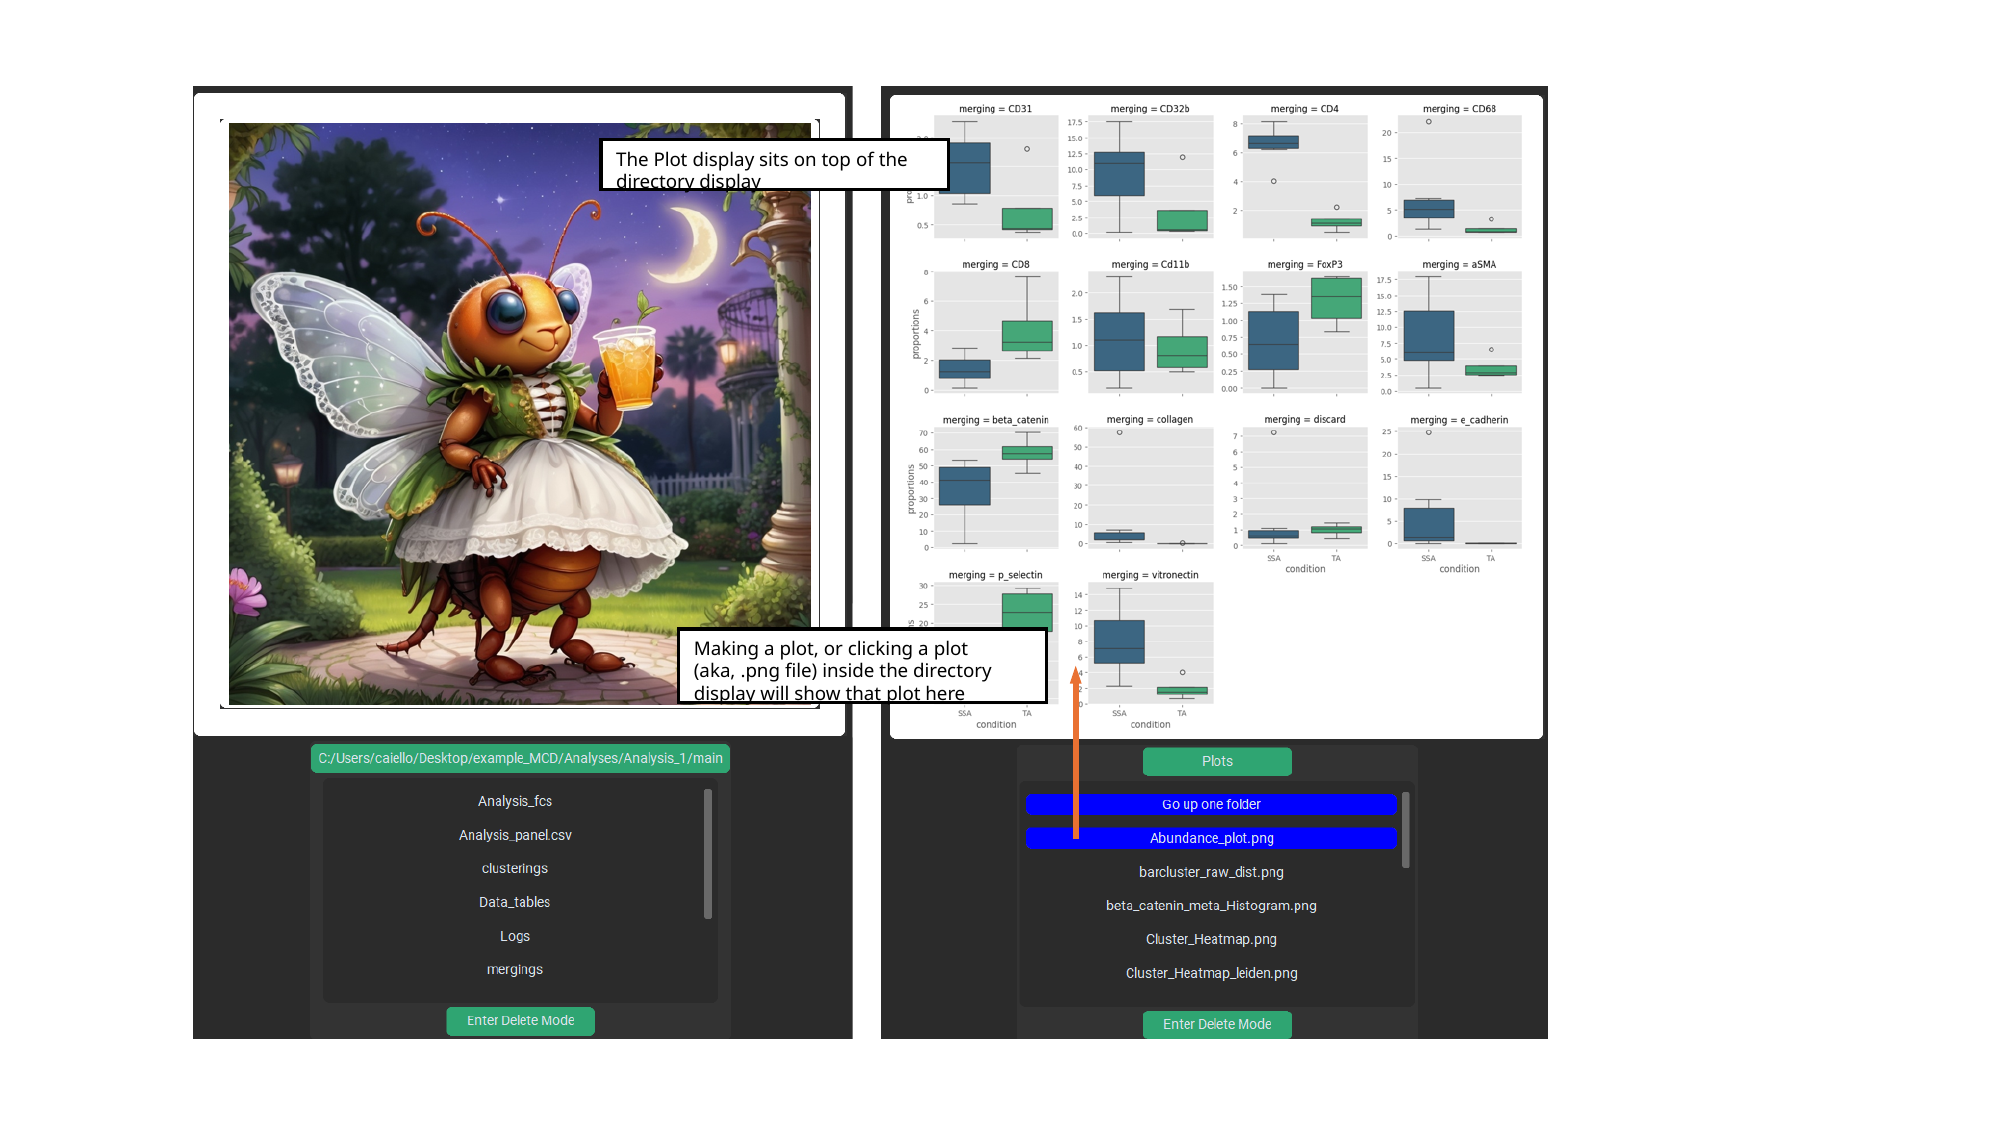

The Plot display sits on top of the directory display
Making a plot, or clicking a plot (aka, .png file) inside the directory display will show that plot here